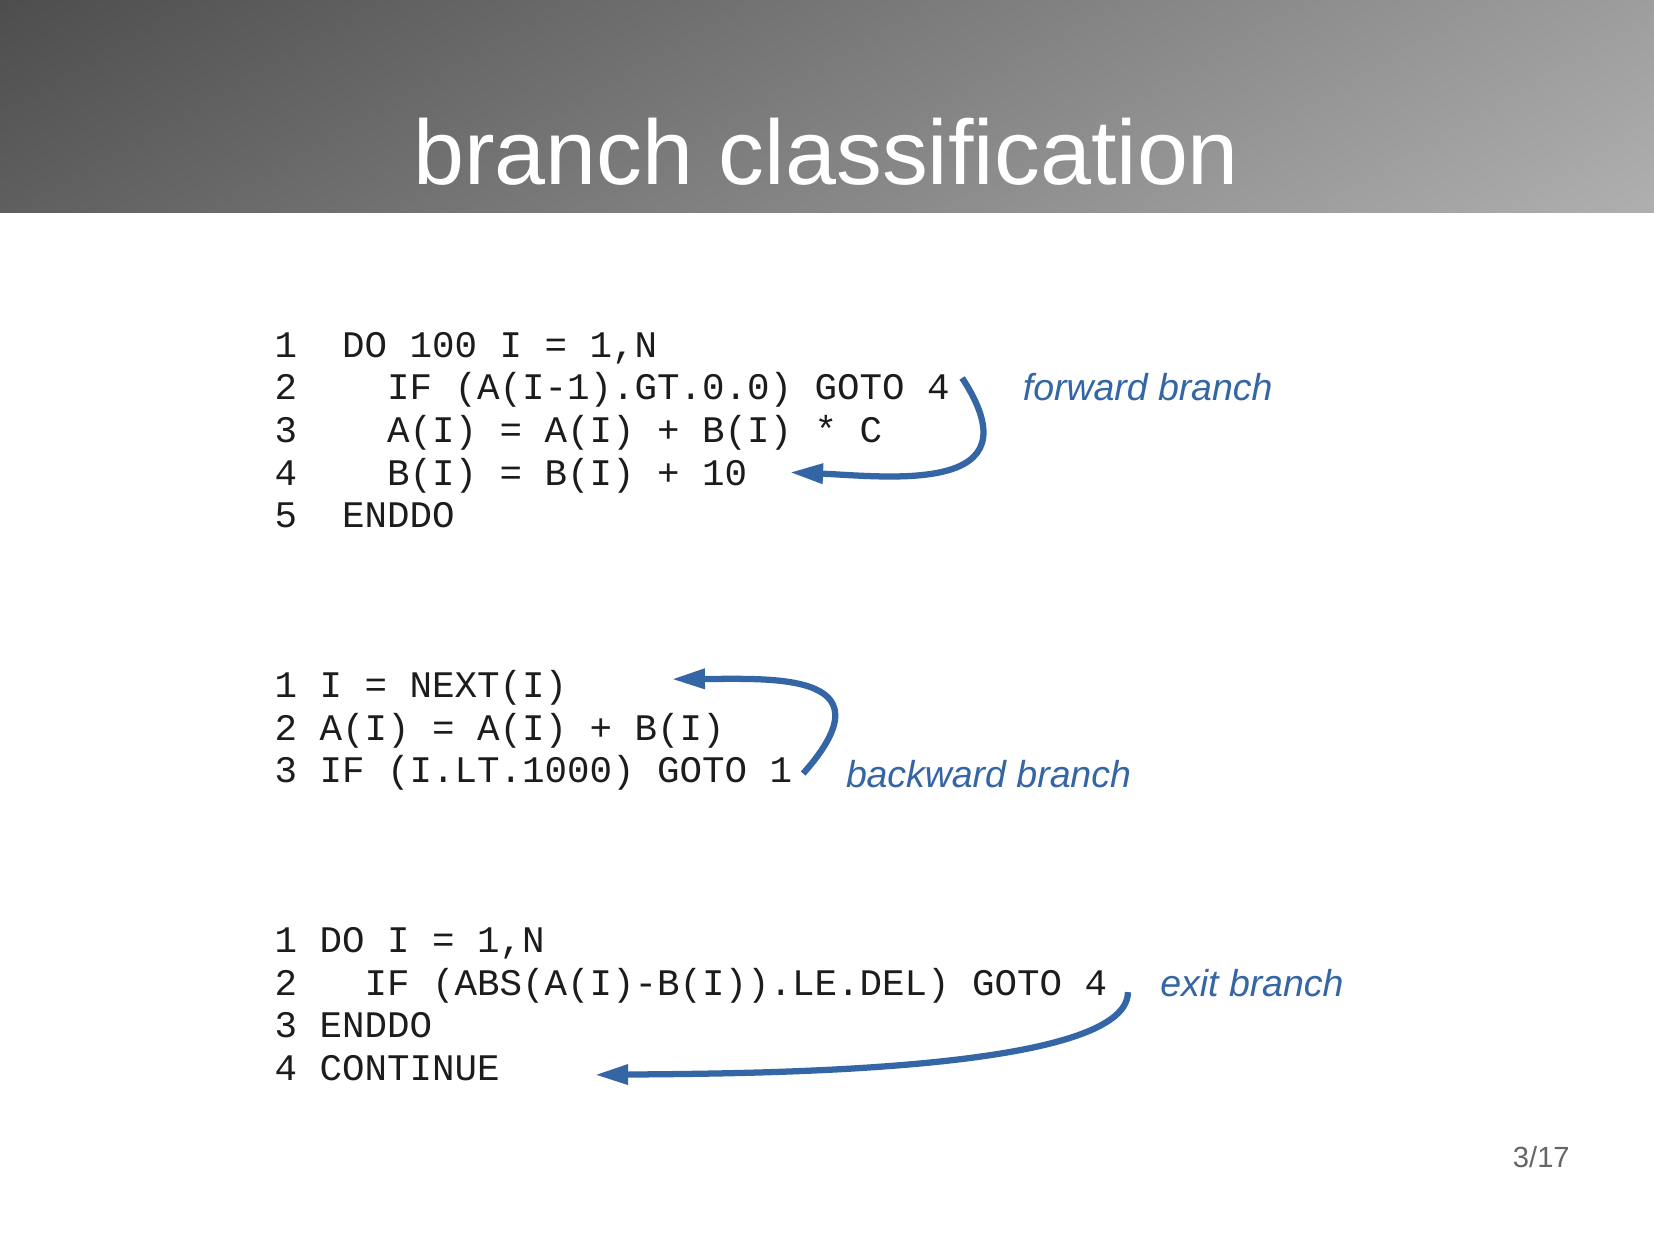

# branch classification
1 DO 100 I = 1,N
2 IF (A(I-1).GT.0.0) GOTO 4
3 A(I) = A(I) + B(I) * C
4 B(I) = B(I) + 10
5 ENDDO
1 I = NEXT(I)
2 A(I) = A(I) + B(I)
3 IF (I.LT.1000) GOTO 1
1 DO I = 1,N
2 IF (ABS(A(I)-B(I)).LE.DEL) GOTO 4
3 ENDDO
4 CONTINUE
forward branch
backward branch
exit branch